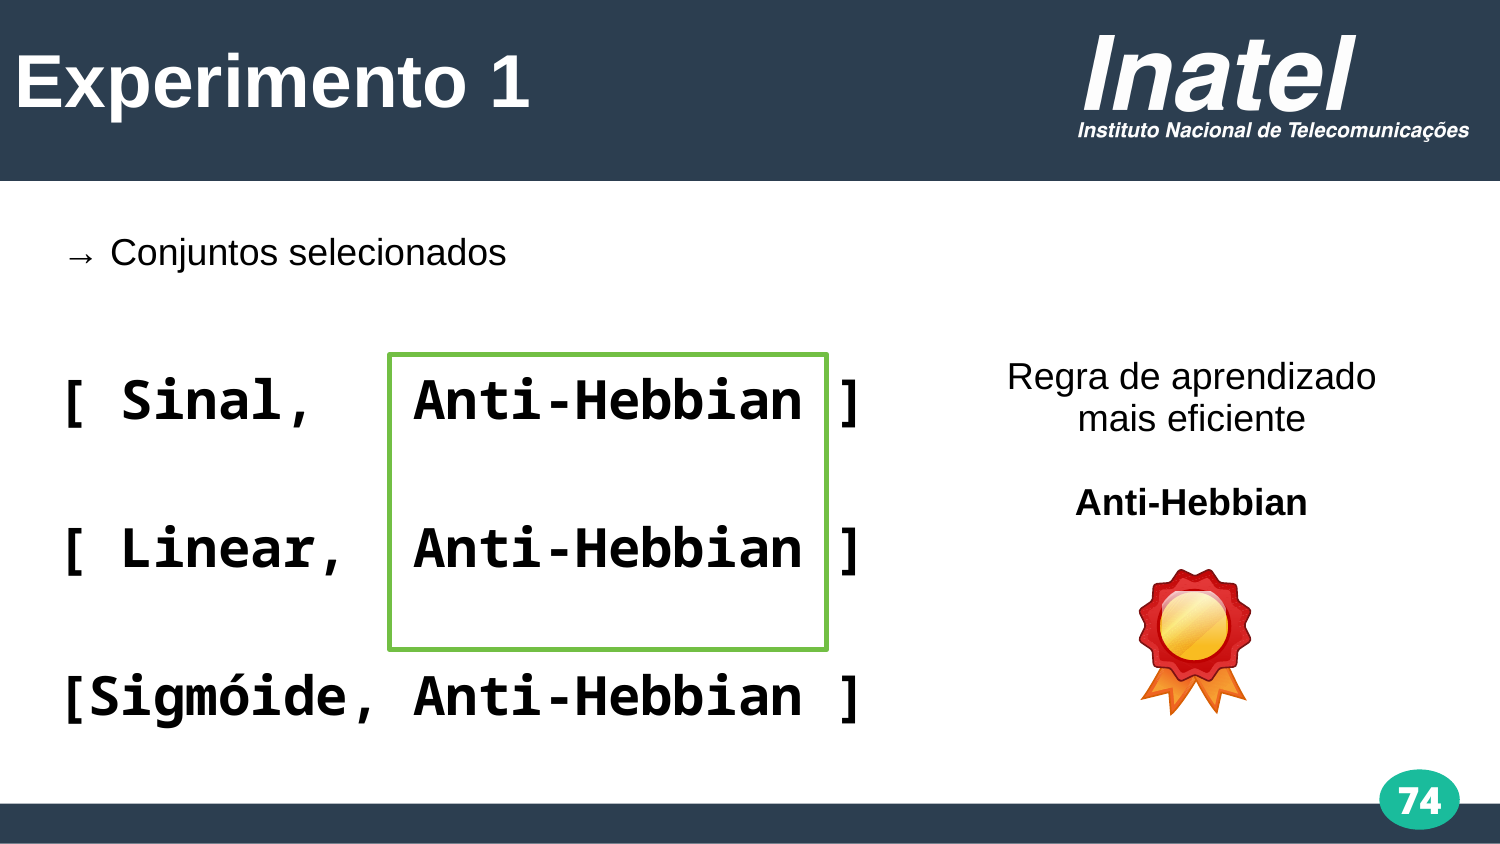

Experimento 1
→ Conjuntos selecionados
Regra de aprendizado
mais eficiente
Anti-Hebbian
[ Sinal, Anti-Hebbian ]
[ Linear, Anti-Hebbian ]
[Sigmóide, Anti-Hebbian ]
74